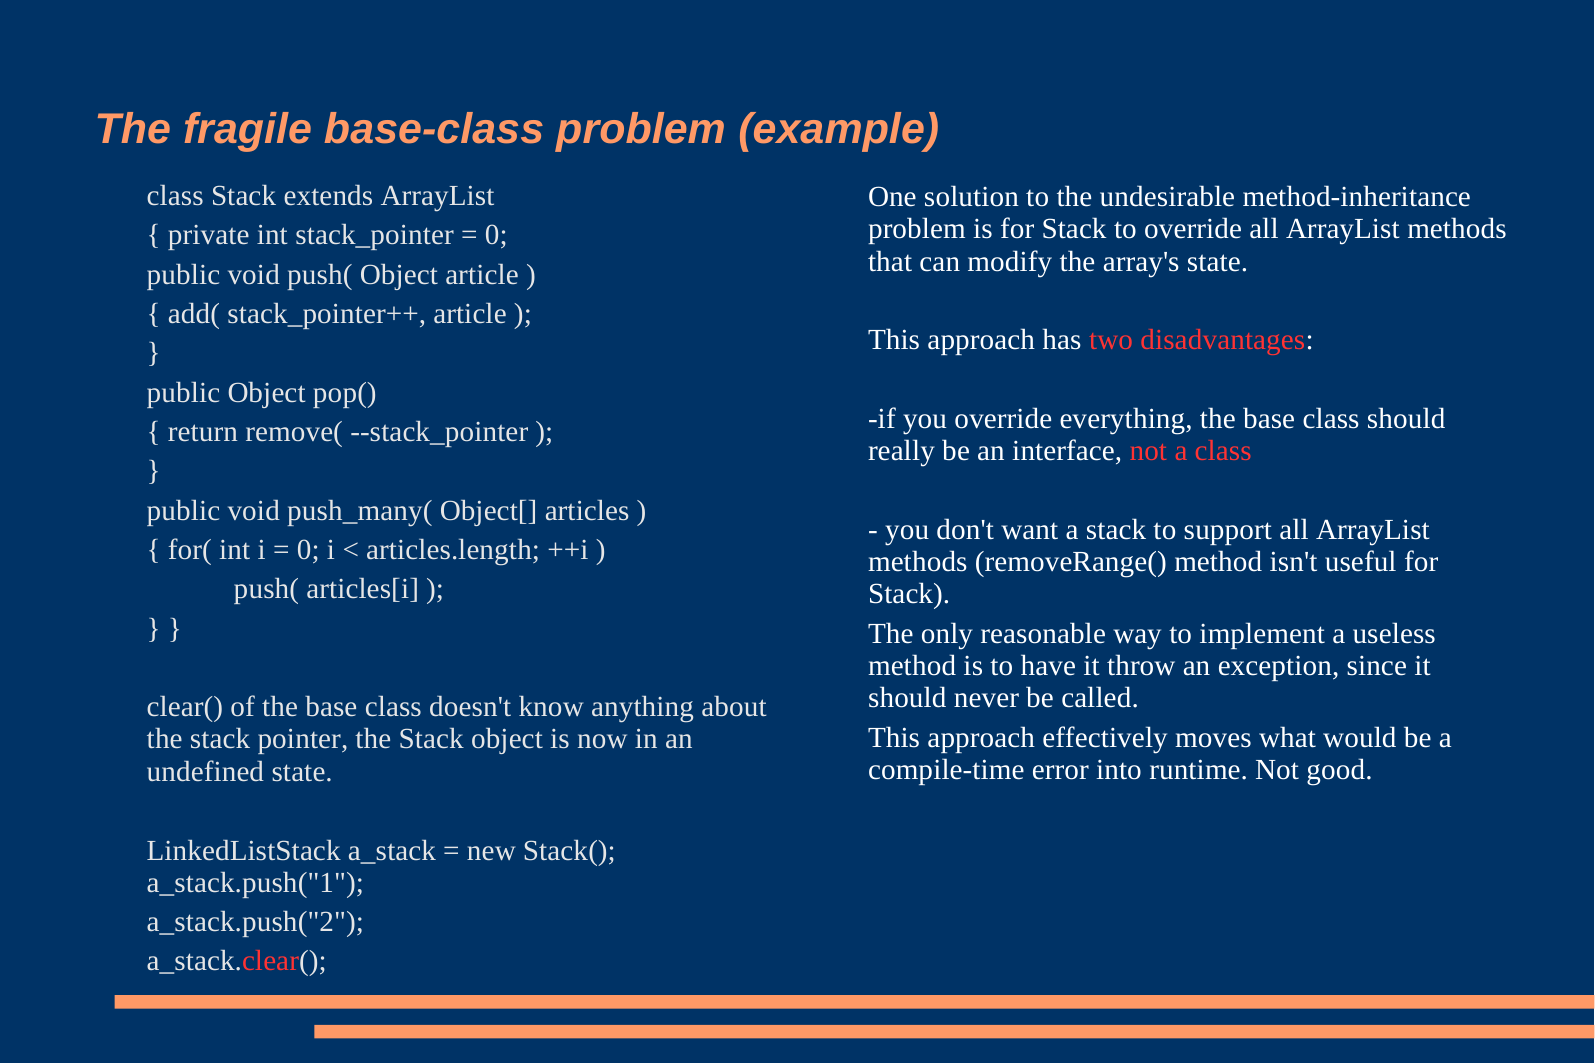

# The fragile base-class problem (example)
class Stack extends ArrayList
{ private int stack_pointer = 0;
public void push( Object article )
{ add( stack_pointer++, article );
}
public Object pop()
{ return remove( --stack_pointer );
}
public void push_many( Object[] articles )
{ for( int i = 0; i < articles.length; ++i )
 push( articles[i] );
} }
clear() of the base class doesn't know anything about the stack pointer, the Stack object is now in an undefined state.
LinkedListStack a_stack = new Stack(); a_stack.push("1");
a_stack.push("2");
a_stack.clear();
One solution to the undesirable method-inheritance problem is for Stack to override all ArrayList methods that can modify the array's state.
This approach has two disadvantages:
-if you override everything, the base class should really be an interface, not a class
- you don't want a stack to support all ArrayList methods (removeRange() method isn't useful for Stack).
The only reasonable way to implement a useless method is to have it throw an exception, since it should never be called.
This approach effectively moves what would be a compile-time error into runtime. Not good.